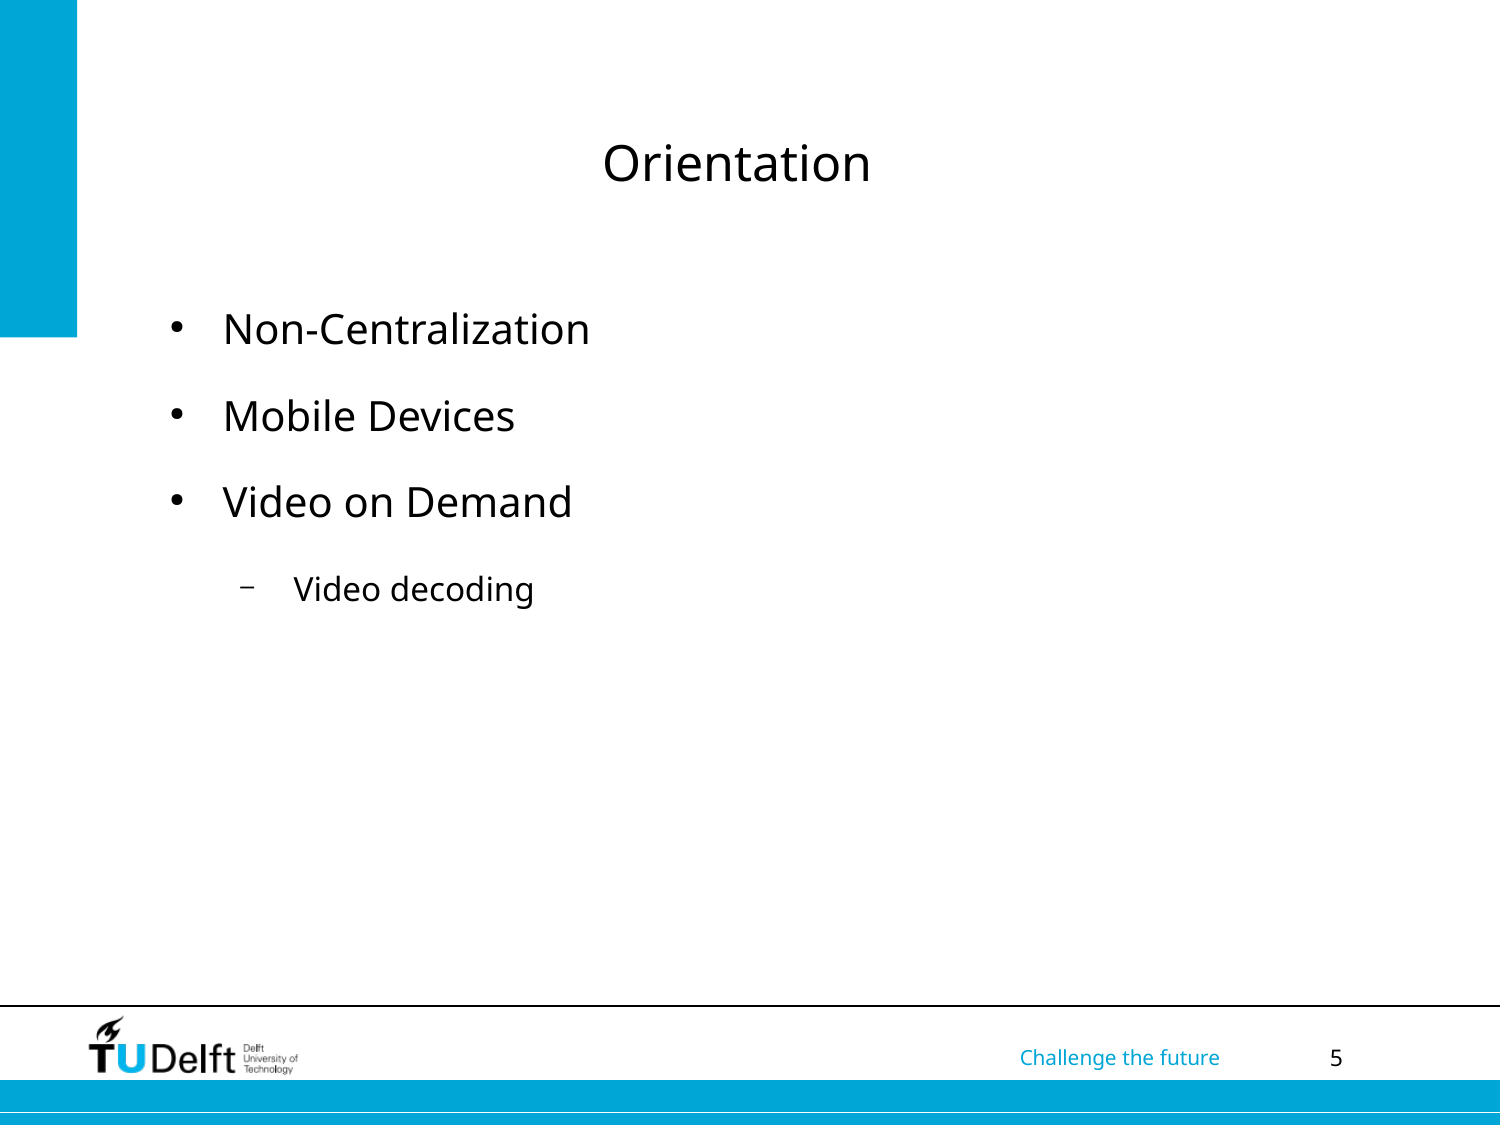

# Orientation
Non-Centralization
Mobile Devices
Video on Demand
Video decoding